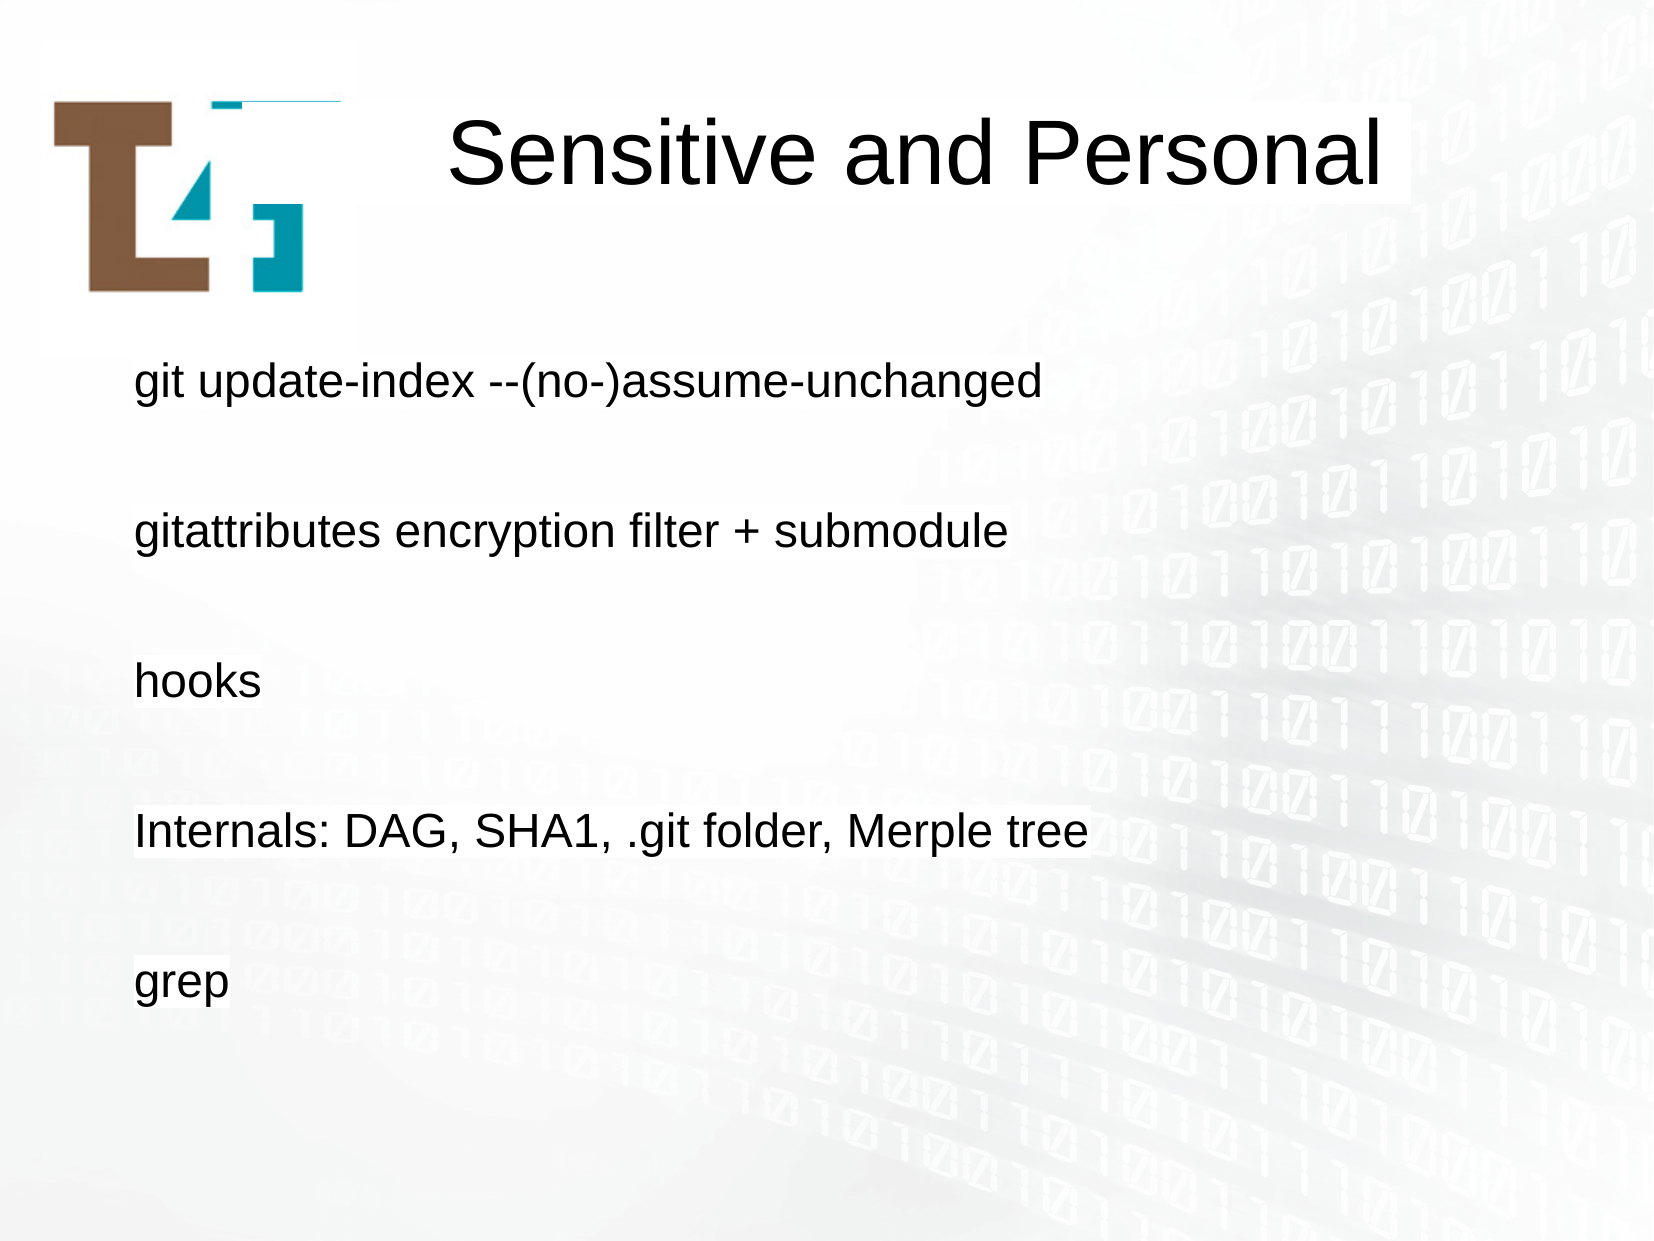

# Sensitive and Personal
git update-index --(no-)assume-unchanged
gitattributes encryption filter + submodule
hooks
Internals: DAG, SHA1, .git folder, Merple tree
grep